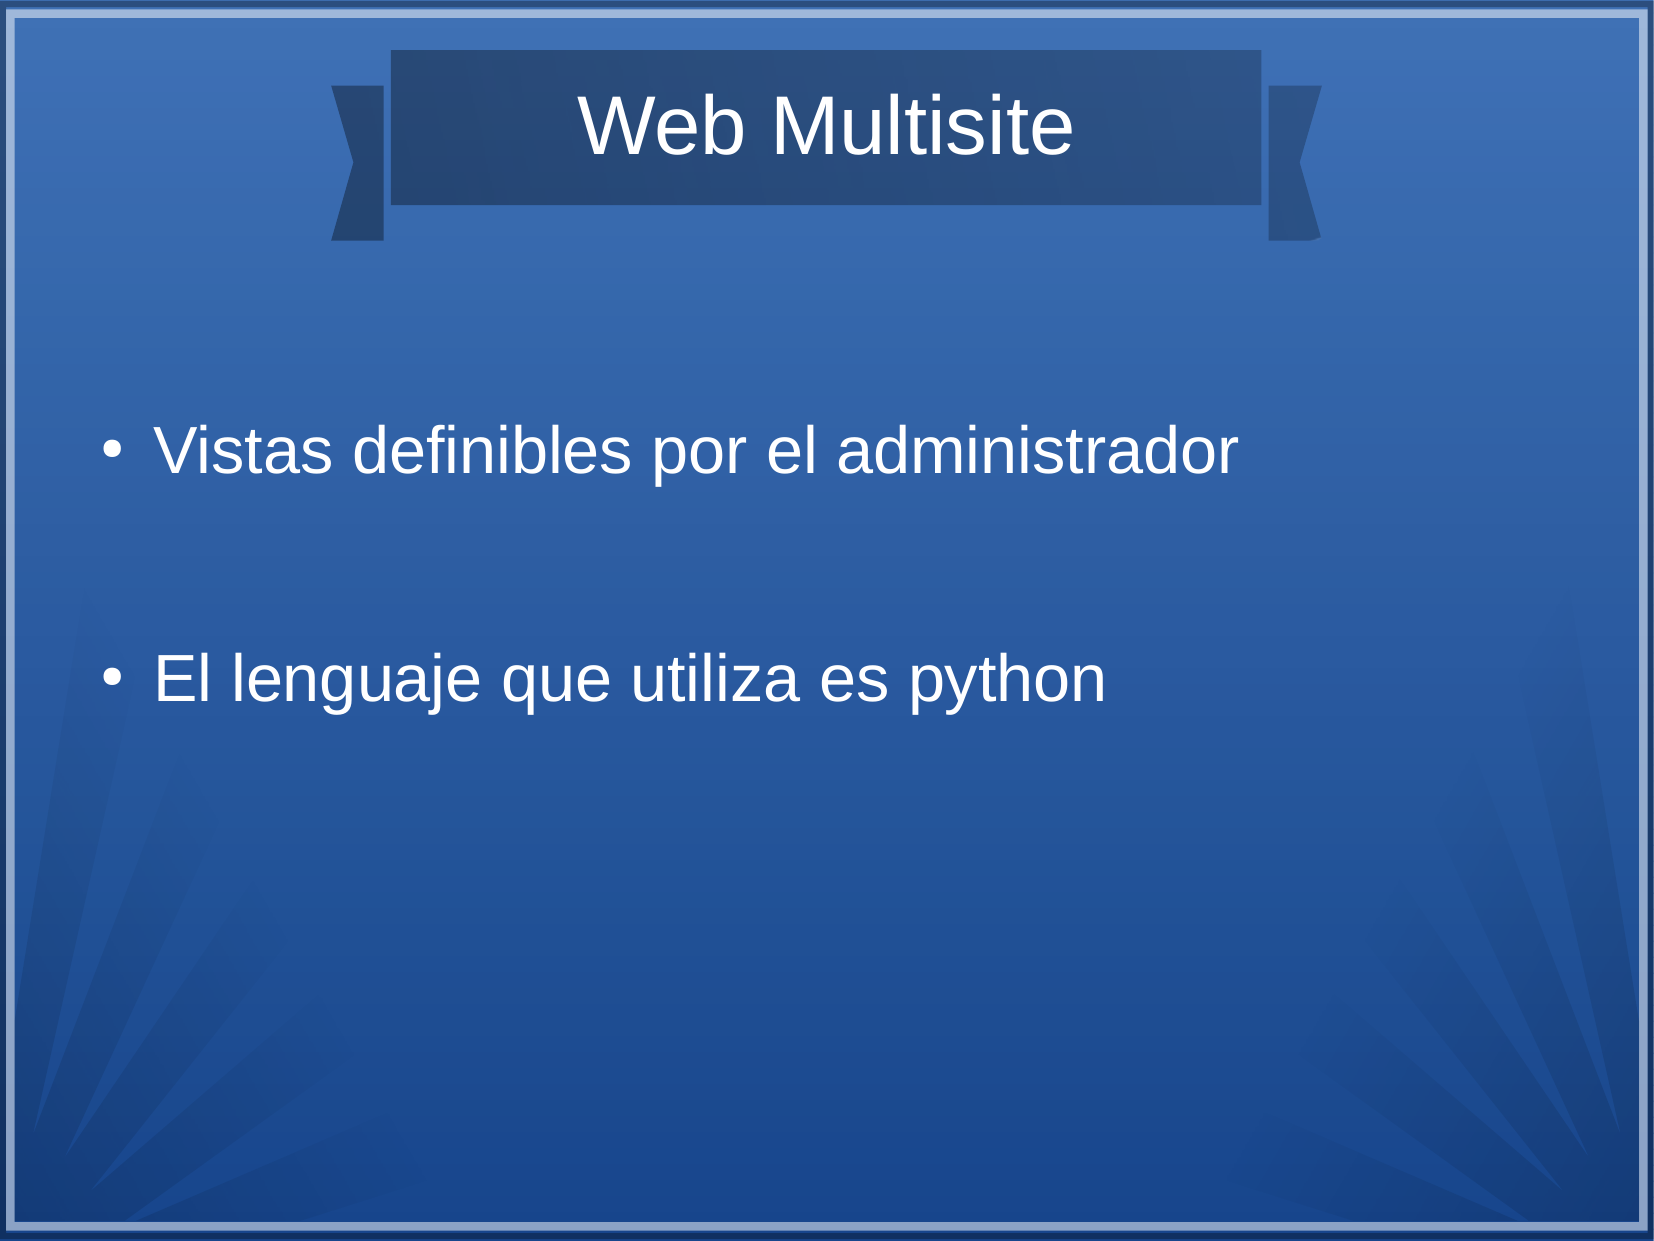

# Web Multisite
Vistas definibles por el administrador
El lenguaje que utiliza es python